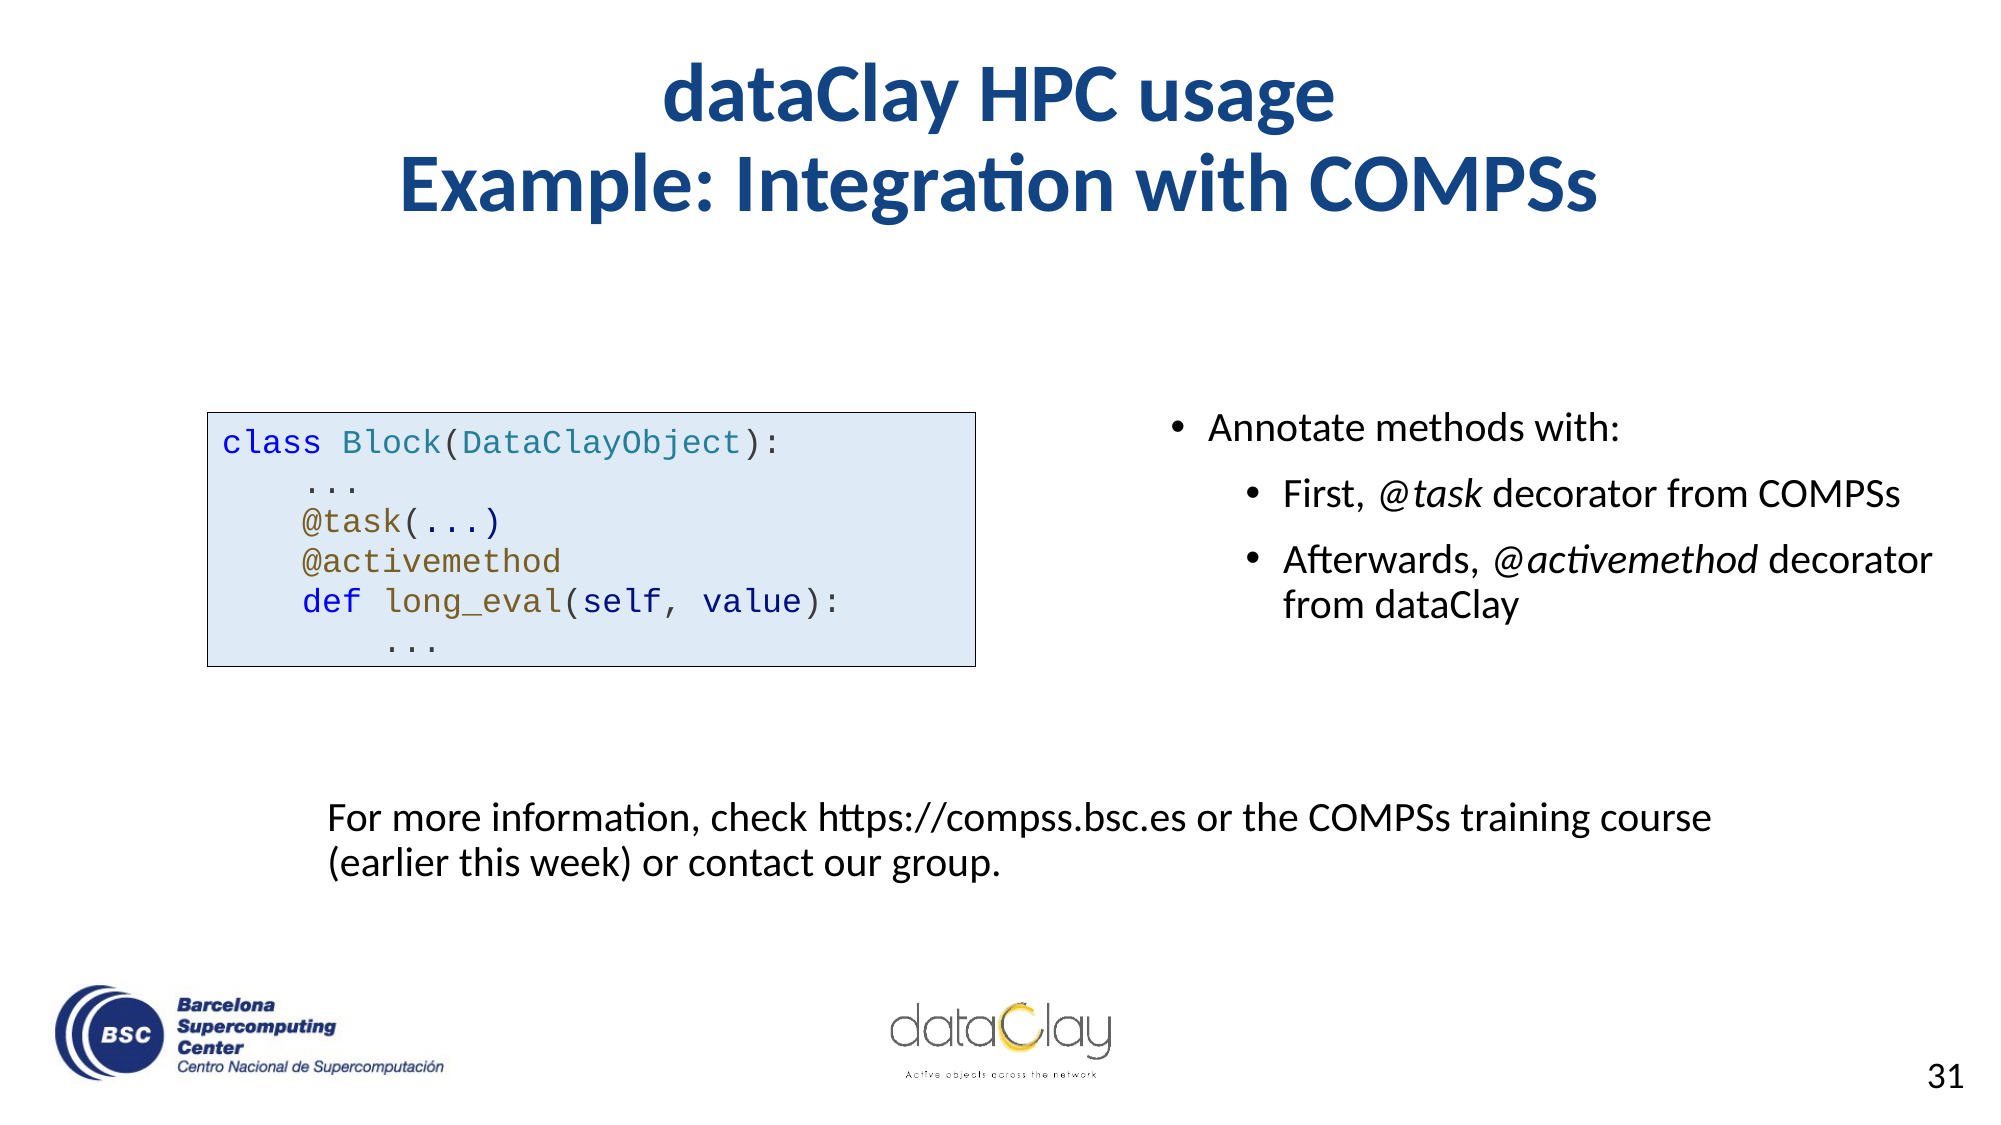

# dataClay HPC usage Example: Integration with COMPSs
Annotate methods with:
First, @task decorator from COMPSs
Afterwards, @activemethod decorator from dataClay
class Block(DataClayObject):
 ...
 @task(...)
 @activemethod
 def long_eval(self, value):
 ...
For more information, check https://compss.bsc.es or the COMPSs training course
(earlier this week) or contact our group.